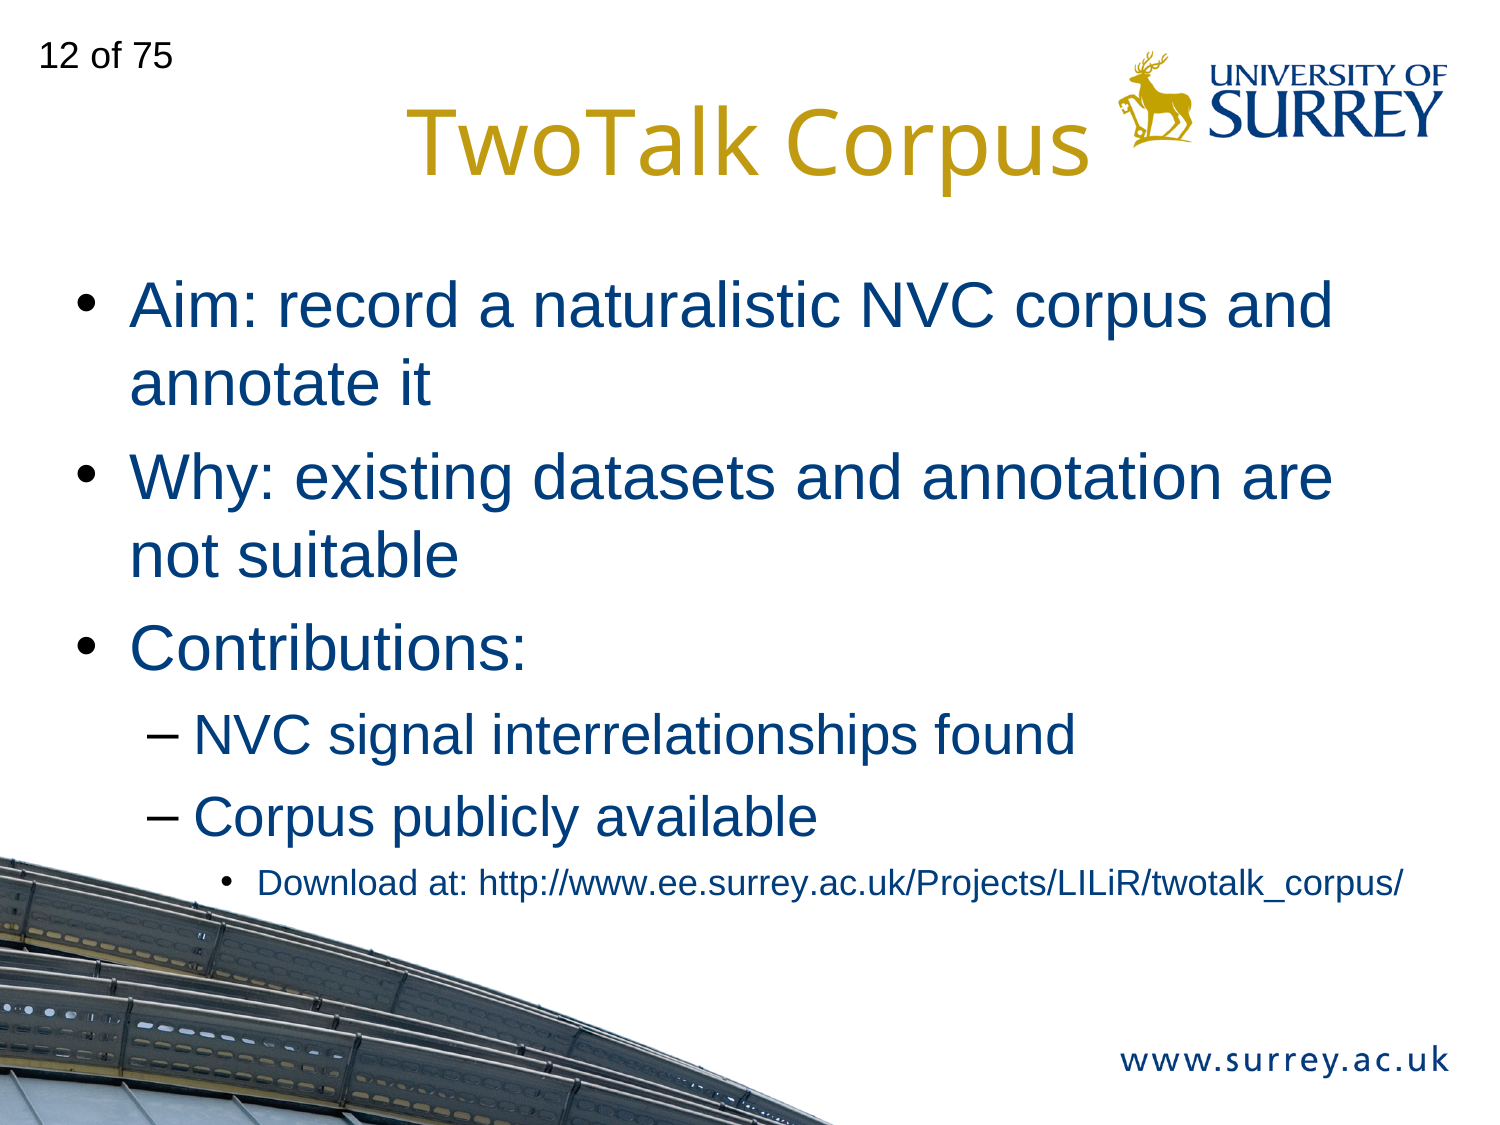

# TwoTalk Corpus
Aim: record a naturalistic NVC corpus and annotate it
Why: existing datasets and annotation are not suitable
Contributions:
NVC signal interrelationships found
Corpus publicly available
Download at: http://www.ee.surrey.ac.uk/Projects/LILiR/twotalk_corpus/